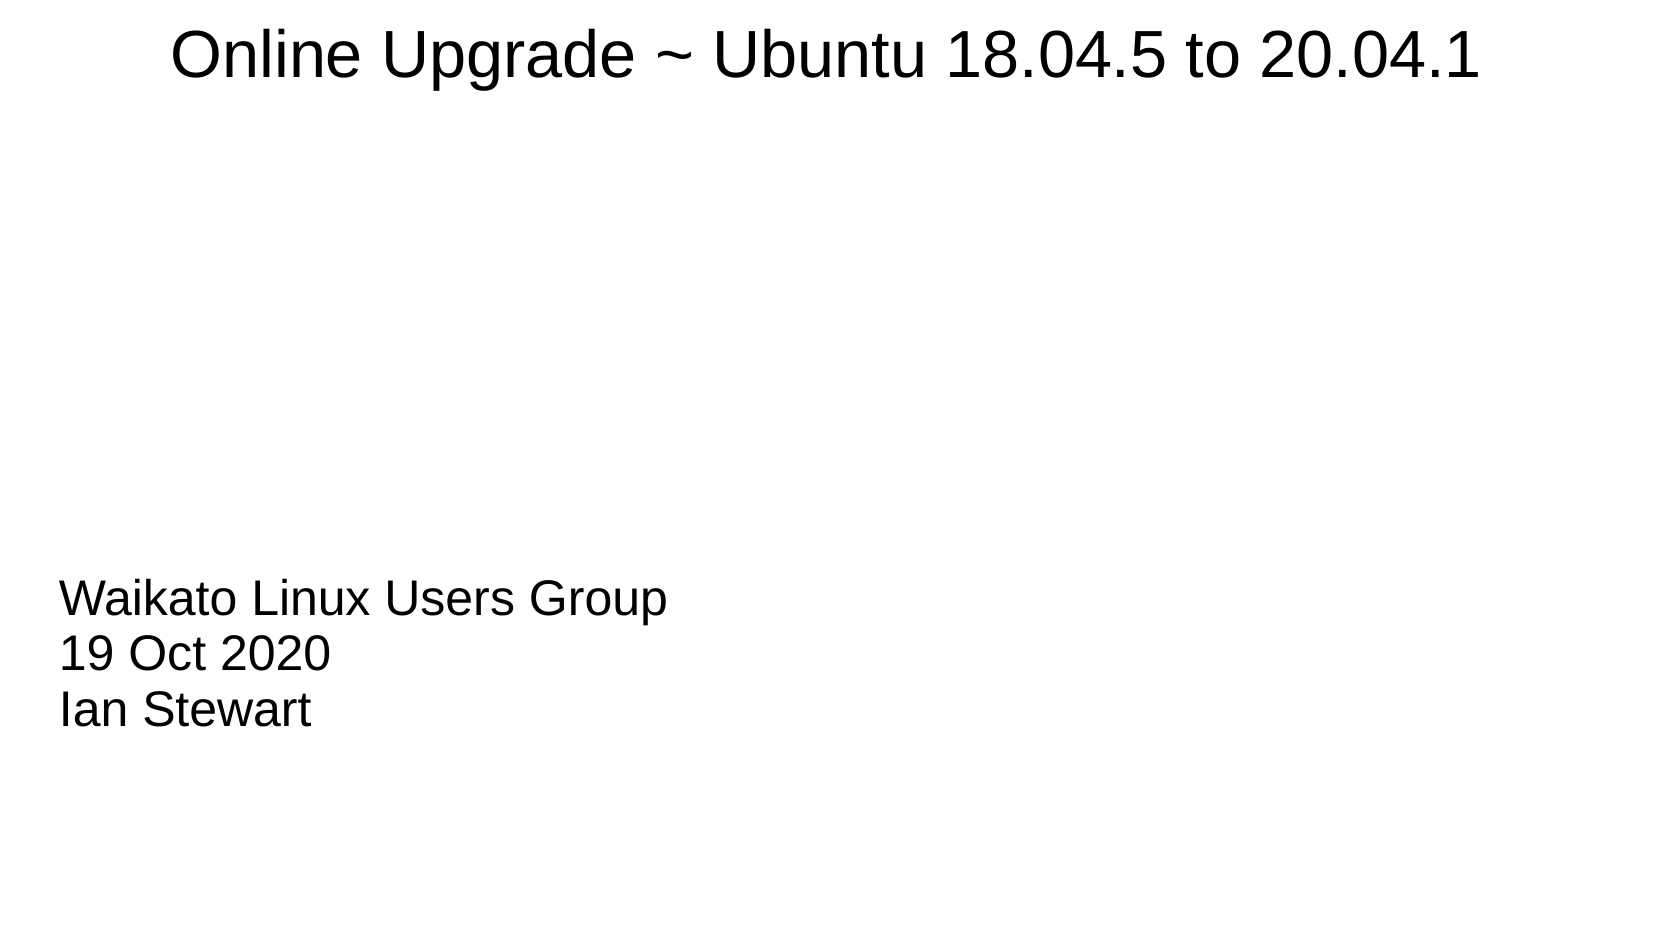

# Online Upgrade ~ Ubuntu 18.04.5 to 20.04.1
Waikato Linux Users Group
19 Oct 2020
Ian Stewart